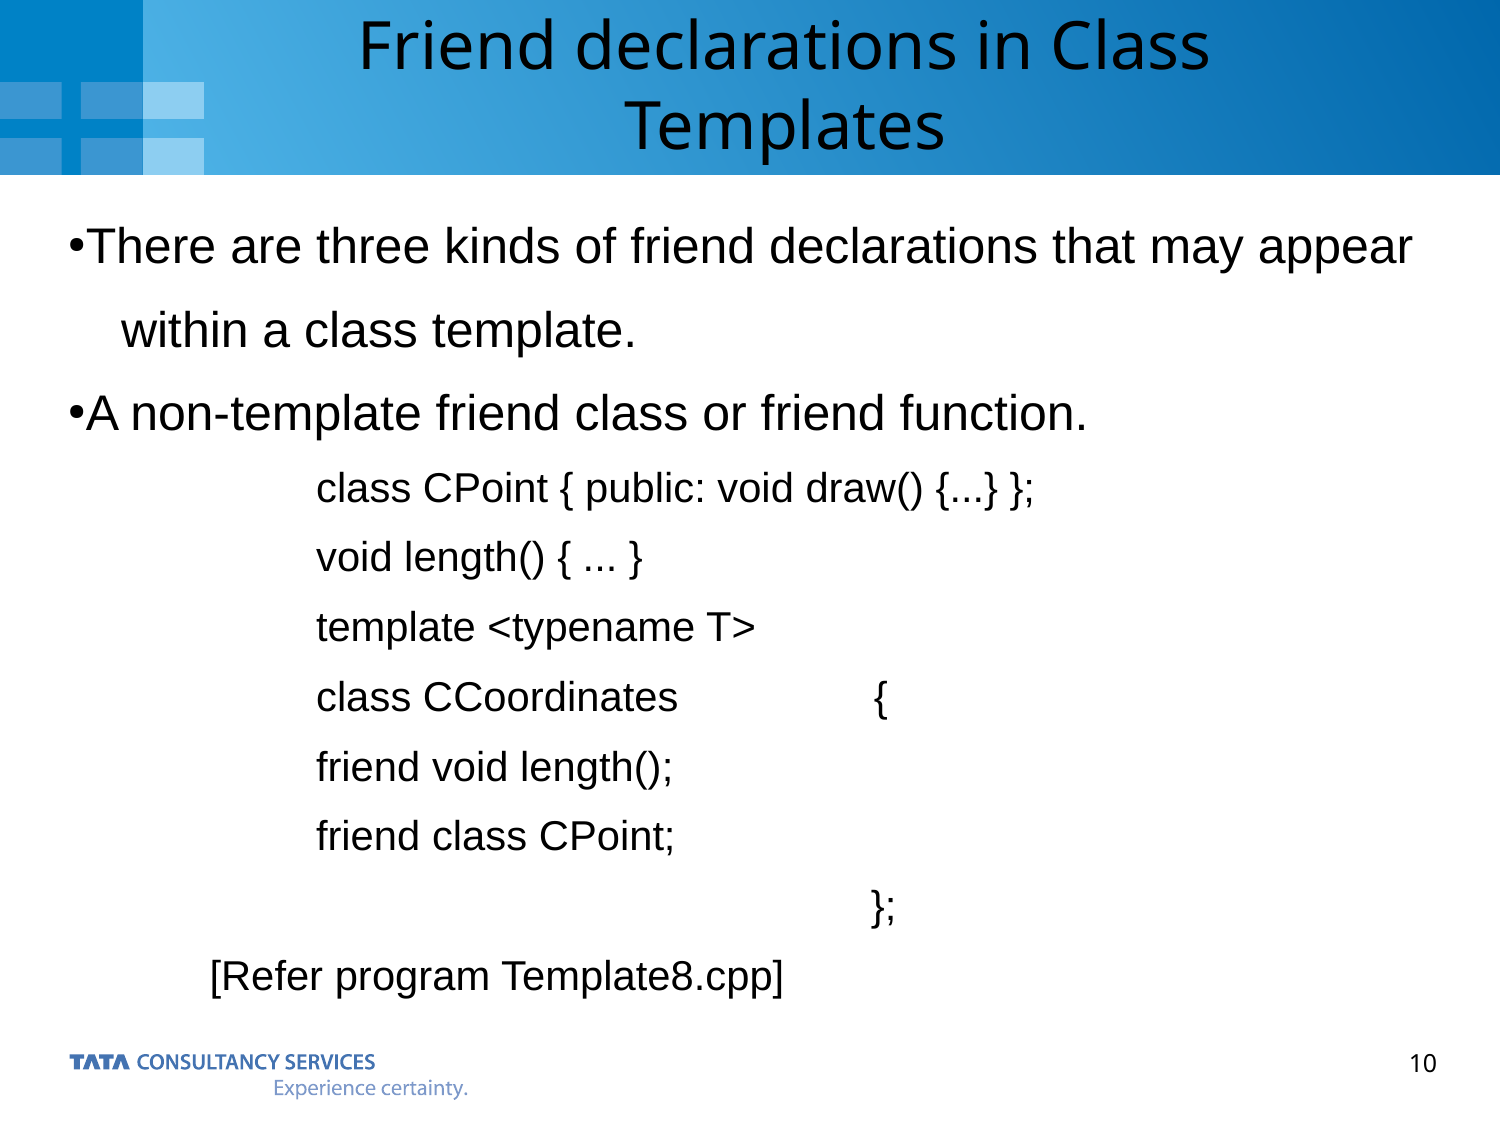

Friend declarations in Class Templates
There are three kinds of friend declarations that may appear within a class template.
A non-template friend class or friend function.
class CPoint { public: void draw() {...} };
void length() { ... }
template <typename T>
class CCoordinates {
friend void length();
friend class CPoint;
 };
[Refer program Template8.cpp]